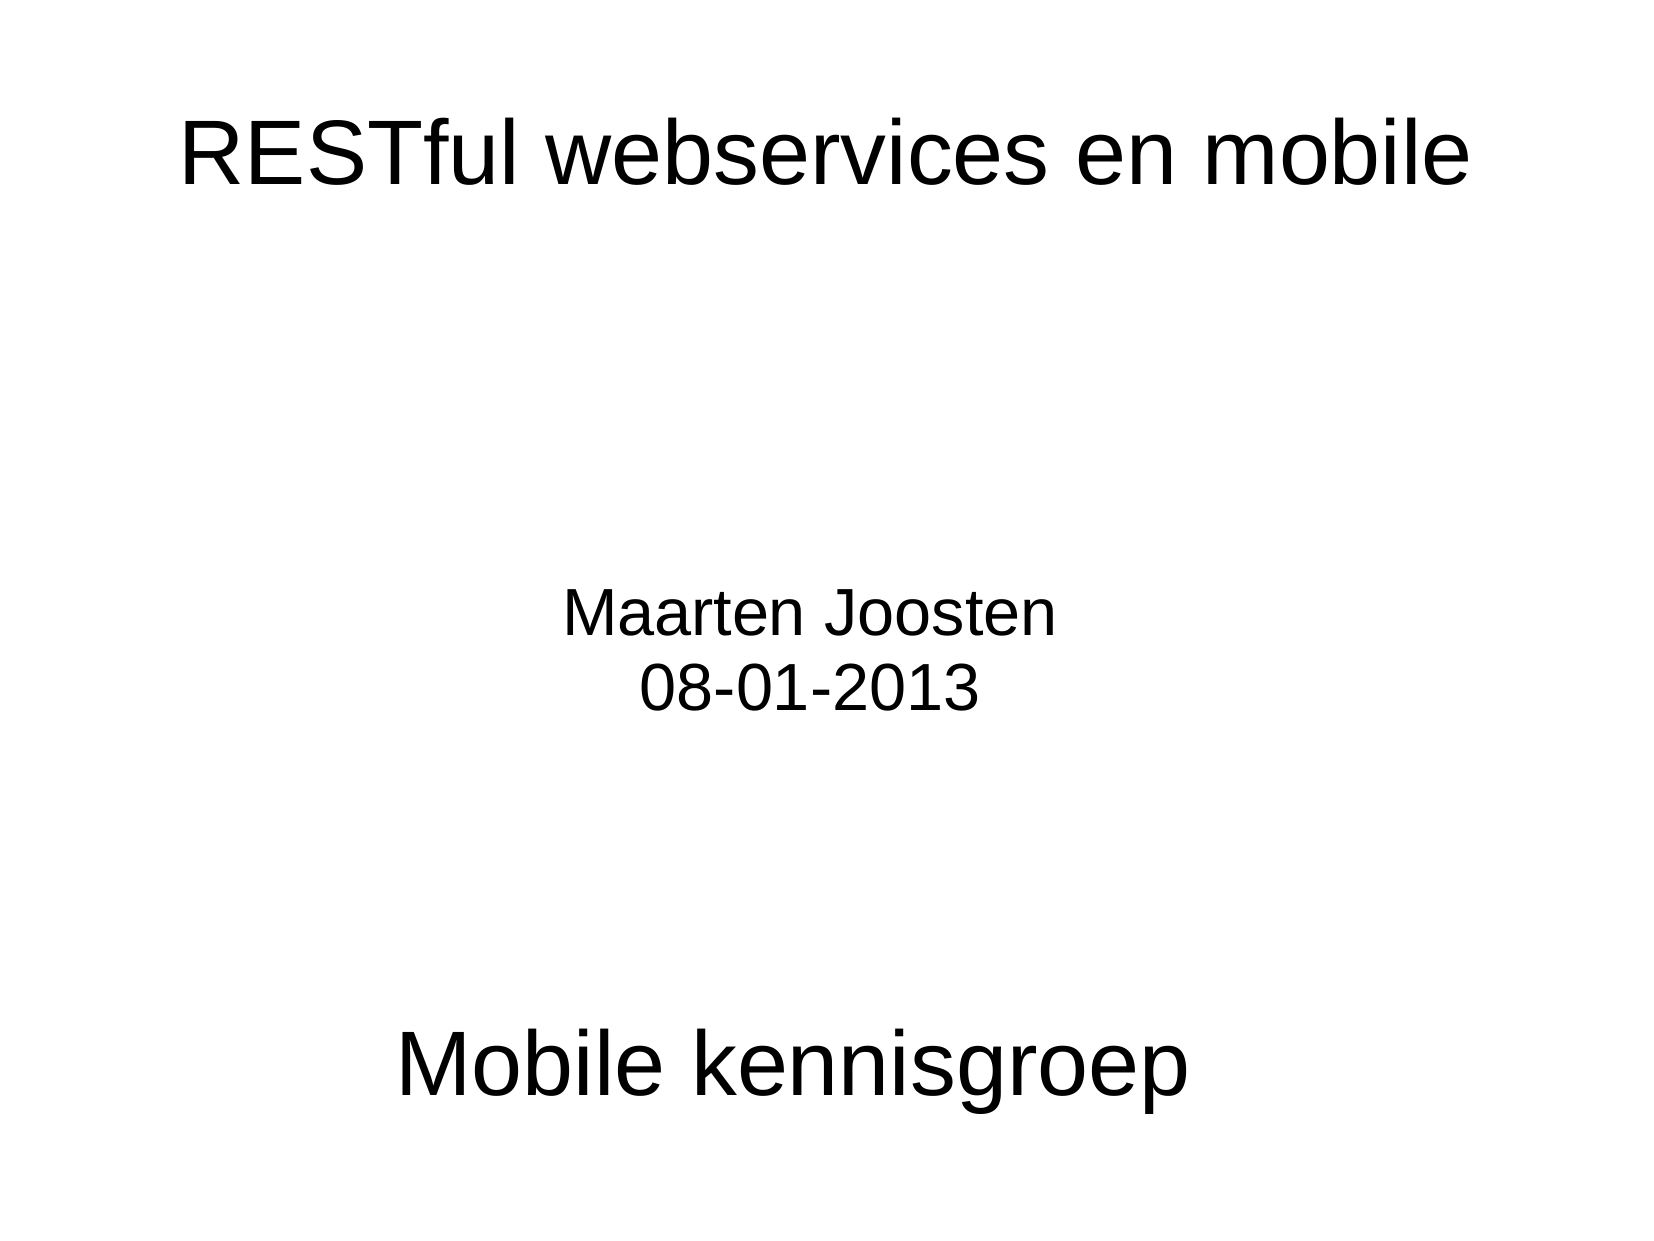

# RESTful webservices en mobile
Maarten Joosten
08-01-2013
Mobile kennisgroep